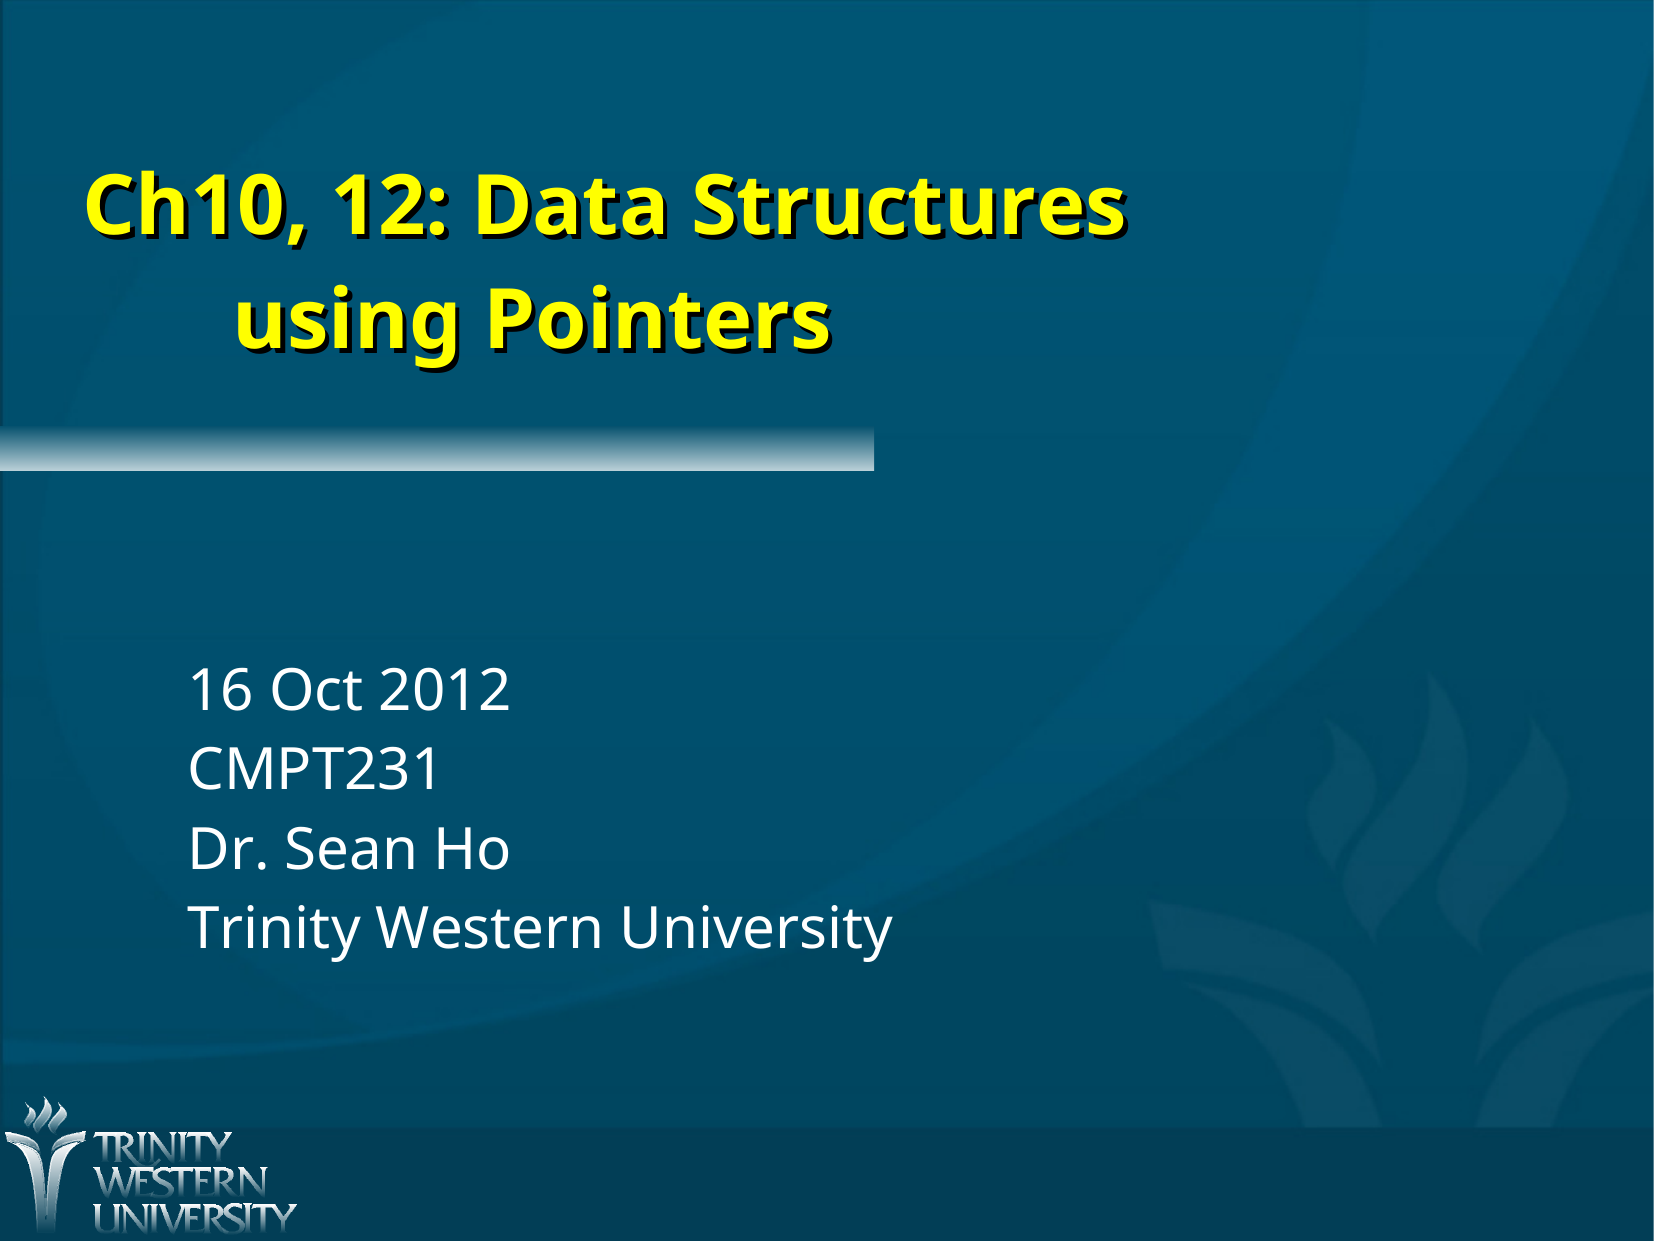

# Ch10, 12: Data Structures using Pointers
16 Oct 2012
CMPT231
Dr. Sean Ho
Trinity Western University